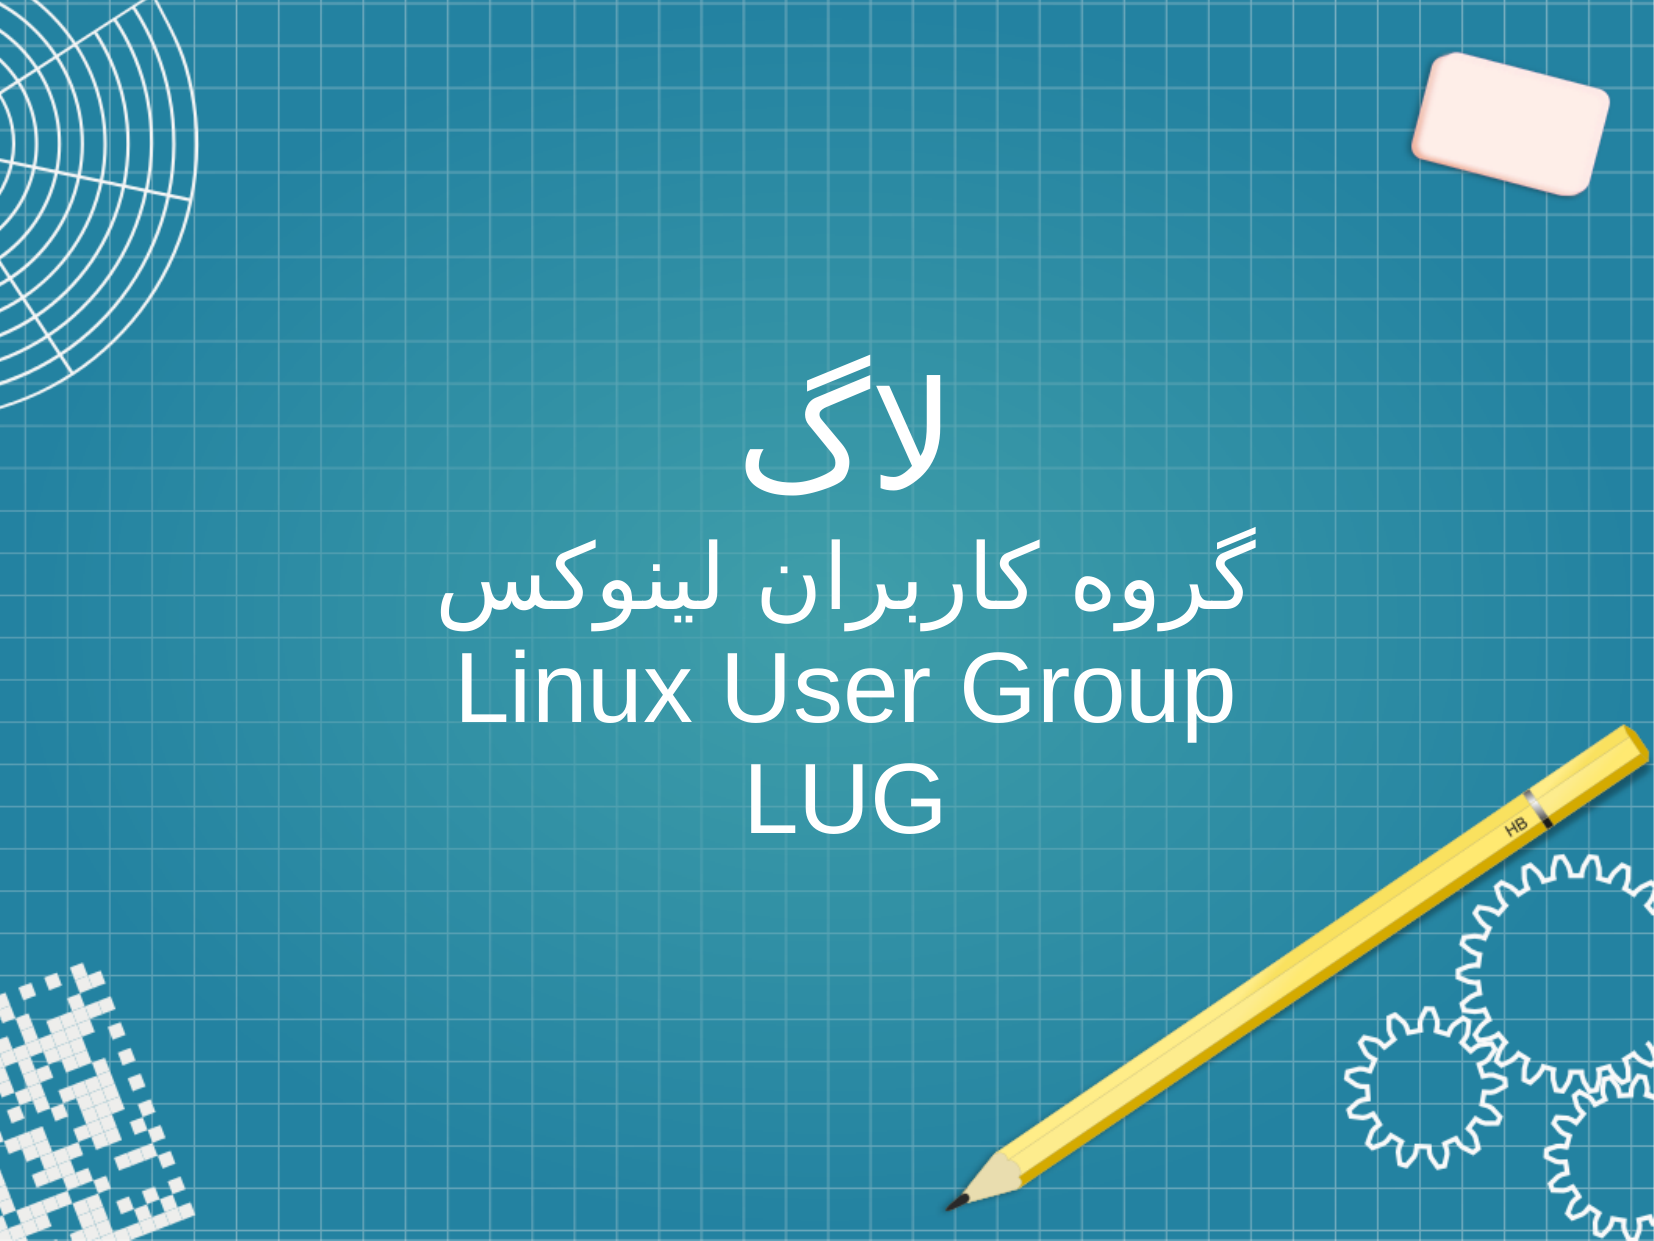

لاگ
گروه کاربران لینوکس
Linux User Group
LUG